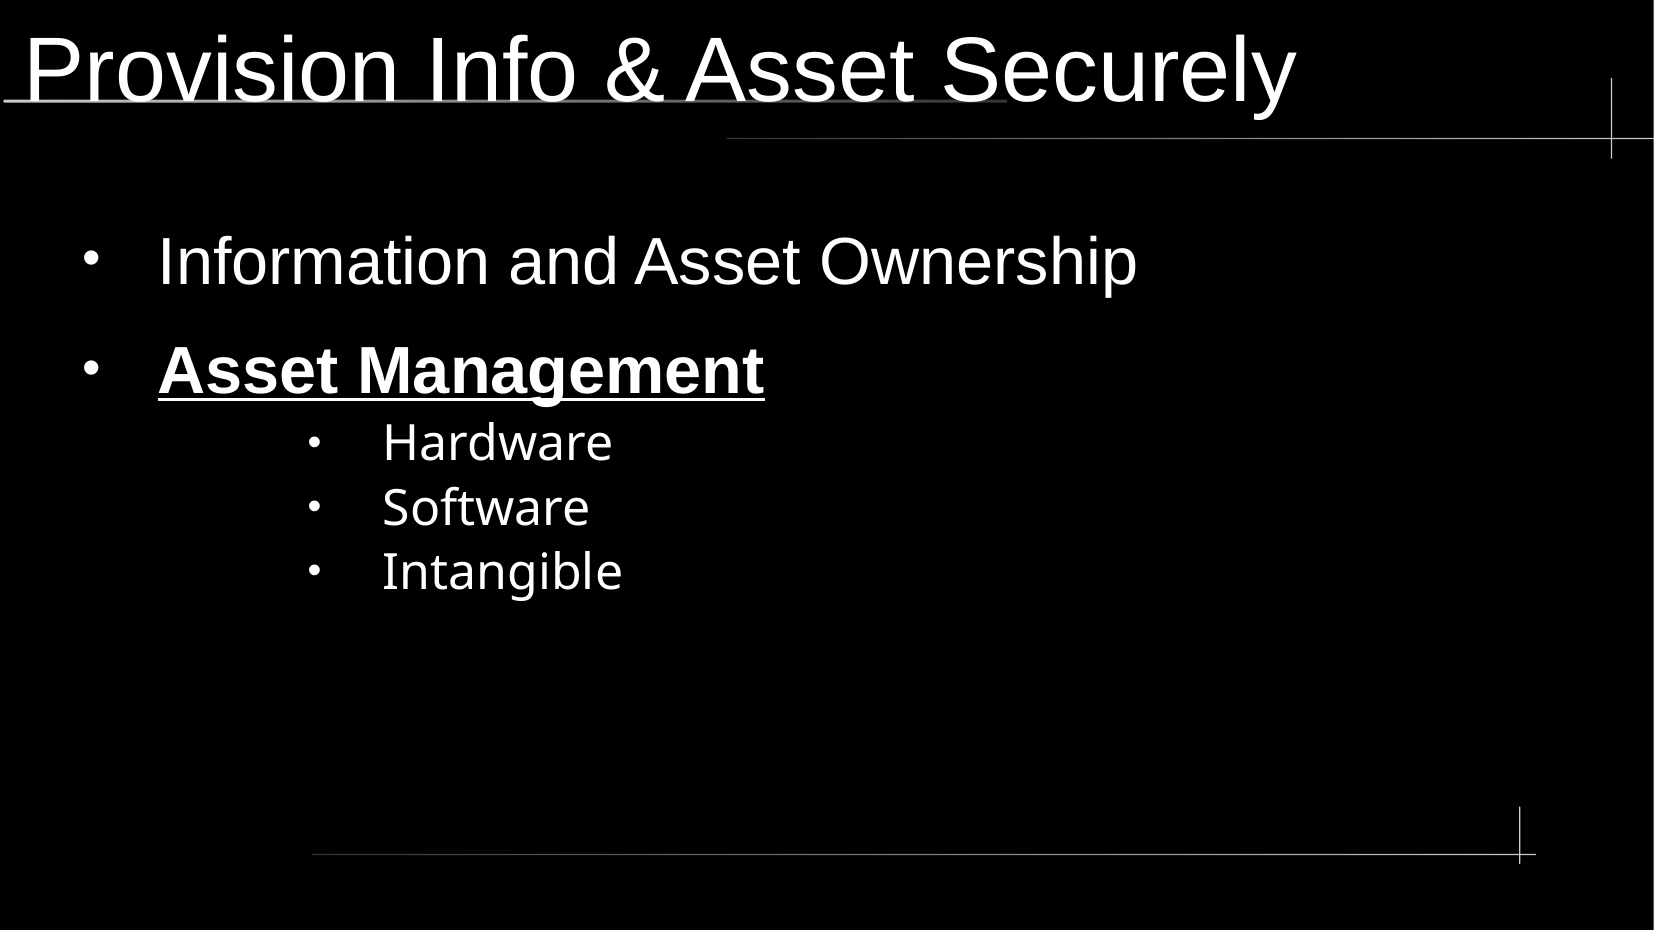

# Provision Info & Asset Securely
Information and Asset Ownership
Asset Management
Hardware
Software
Intangible